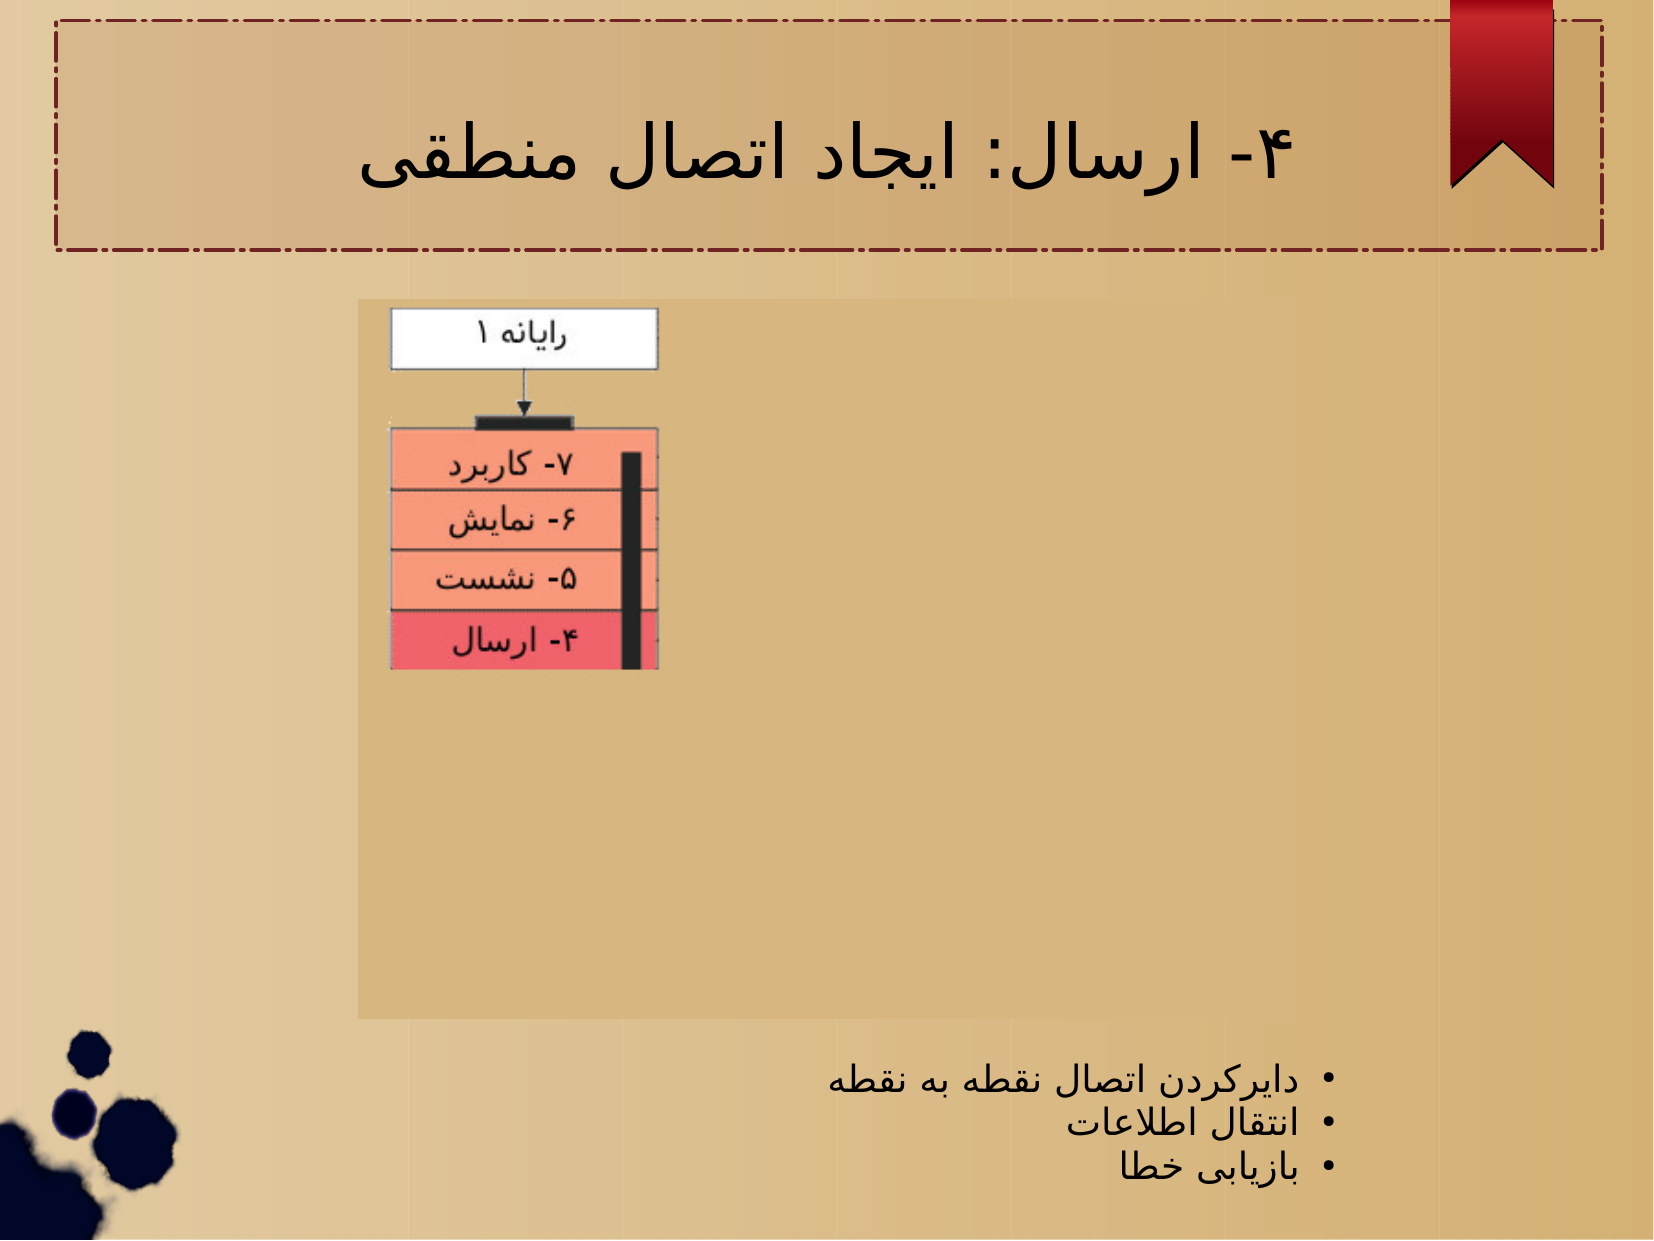

# ۴- ارسال: ایجاد اتصال منطقی
دایرکردن اتصال نقطه به نقطه
انتقال اطلاعات
بازیابی خطا